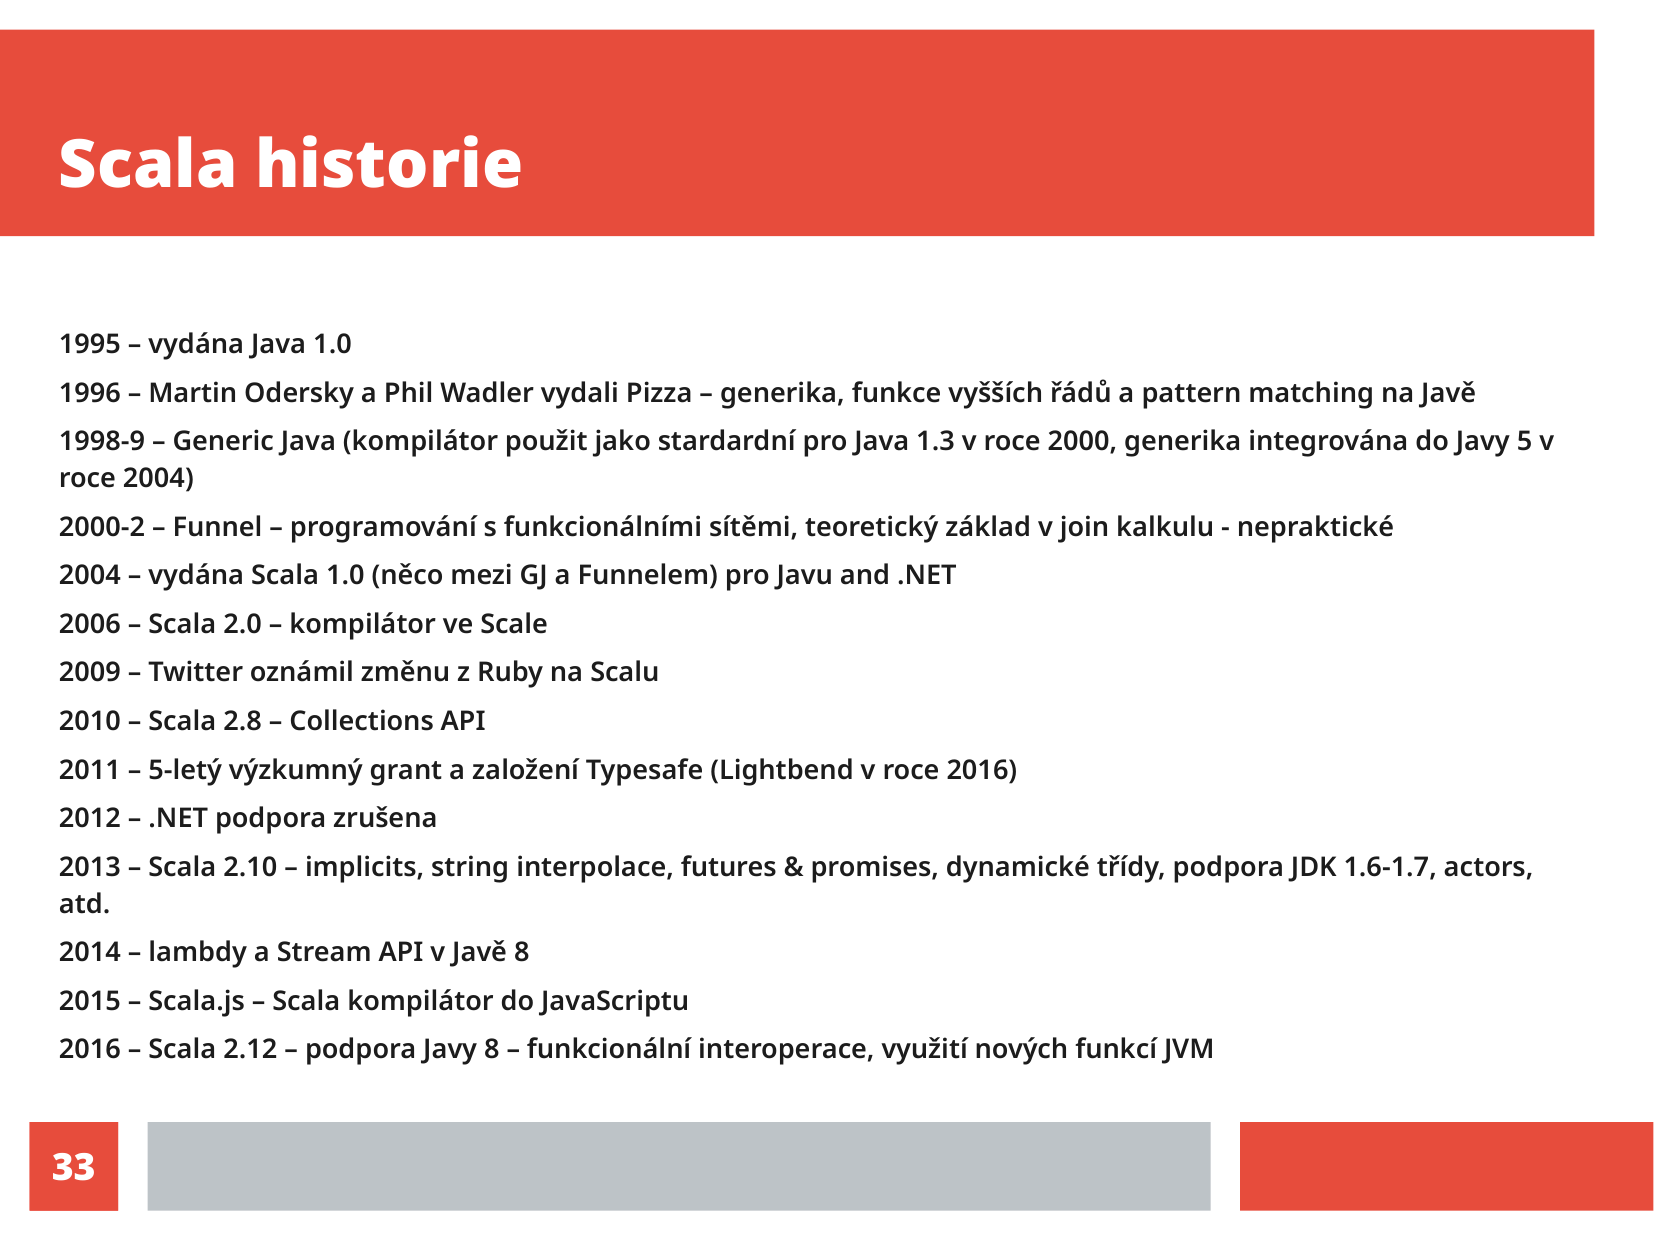

# Scala historie
1995 – vydána Java 1.0
1996 – Martin Odersky a Phil Wadler vydali Pizza – generika, funkce vyšších řádů a pattern matching na Javě
1998-9 – Generic Java (kompilátor použit jako stardardní pro Java 1.3 v roce 2000, generika integrována do Javy 5 v roce 2004)
2000-2 – Funnel – programování s funkcionálními sítěmi, teoretický základ v join kalkulu - nepraktické
2004 – vydána Scala 1.0 (něco mezi GJ a Funnelem) pro Javu and .NET
2006 – Scala 2.0 – kompilátor ve Scale
2009 – Twitter oznámil změnu z Ruby na Scalu
2010 – Scala 2.8 – Collections API
2011 – 5-letý výzkumný grant a založení Typesafe (Lightbend v roce 2016)
2012 – .NET podpora zrušena
2013 – Scala 2.10 – implicits, string interpolace, futures & promises, dynamické třídy, podpora JDK 1.6-1.7, actors, atd.
2014 – lambdy a Stream API v Javě 8
2015 – Scala.js – Scala kompilátor do JavaScriptu
2016 – Scala 2.12 – podpora Javy 8 – funkcionální interoperace, využití nových funkcí JVM
33